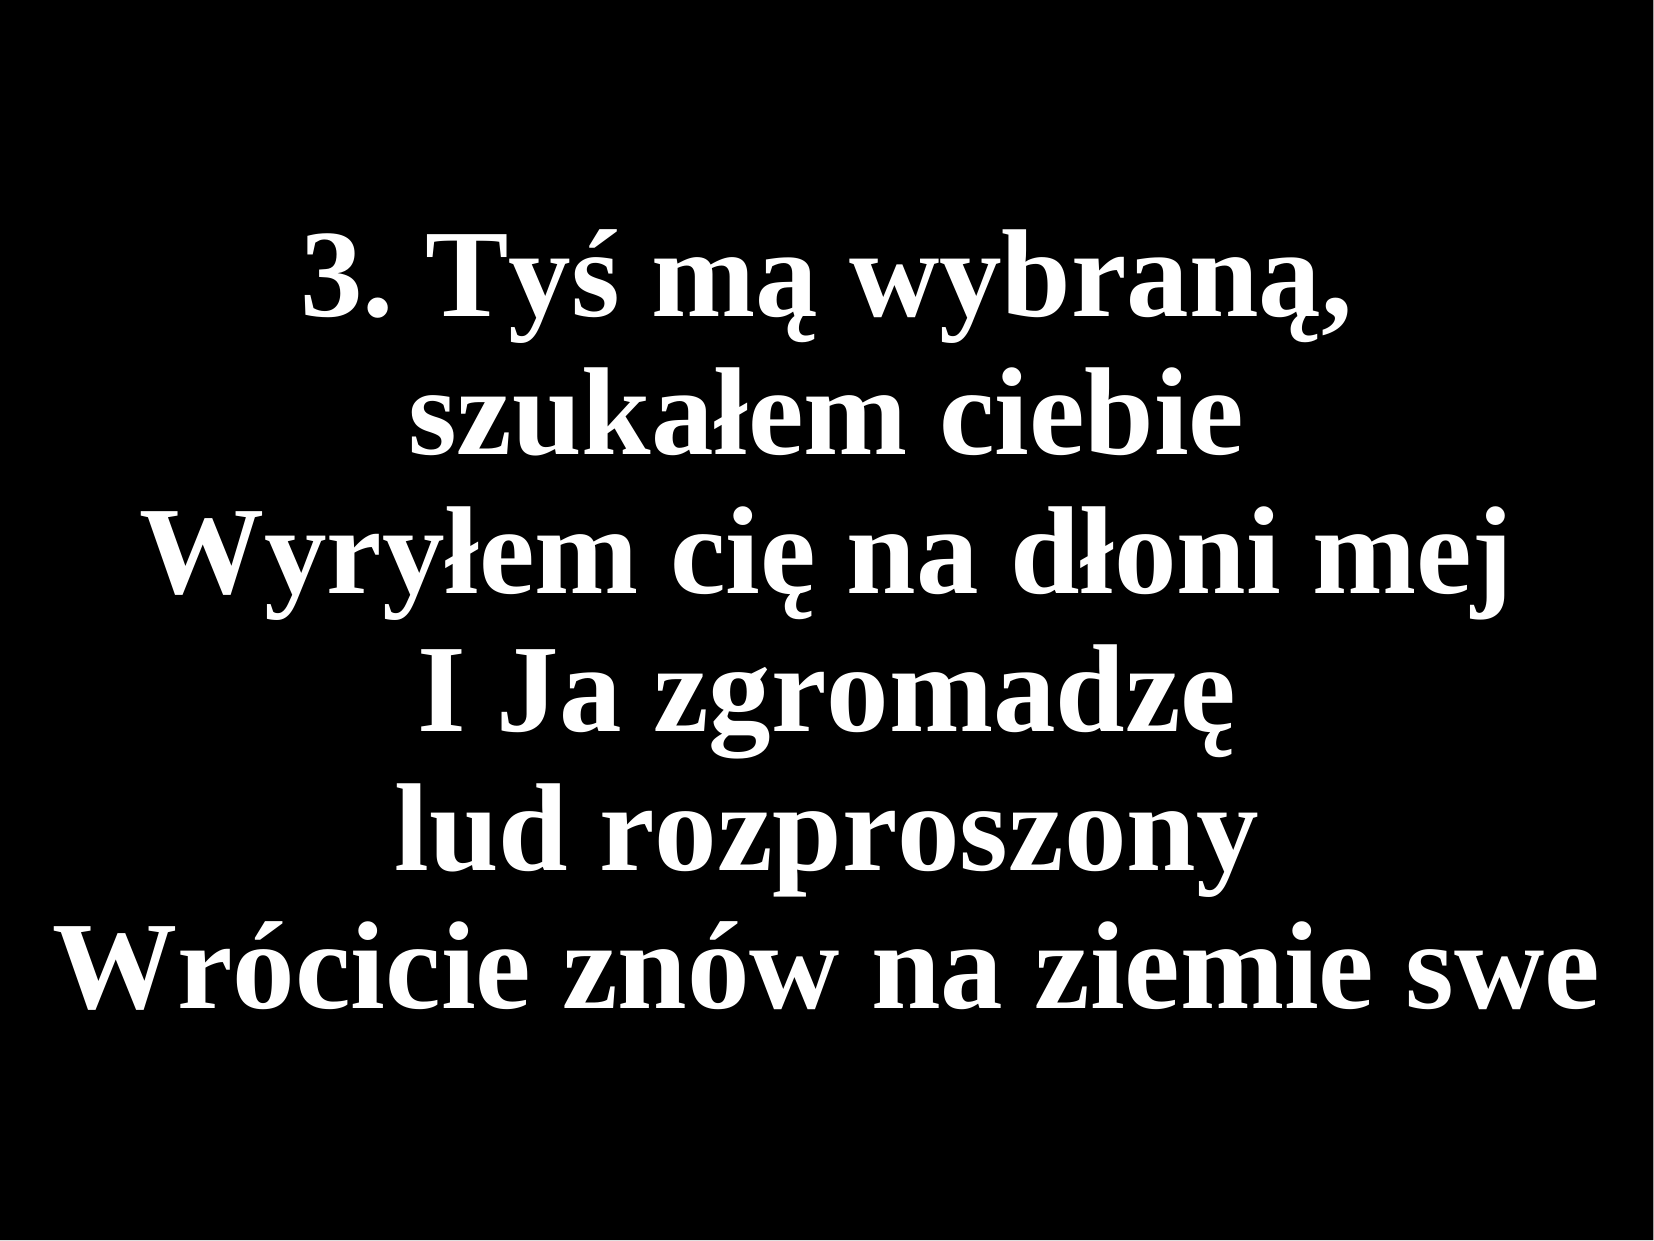

# 3. Tyś mą wybraną, szukałem ciebie Wyryłem cię na dłoni mej I Ja zgromadzę lud rozproszony Wrócicie znów na ziemie swe